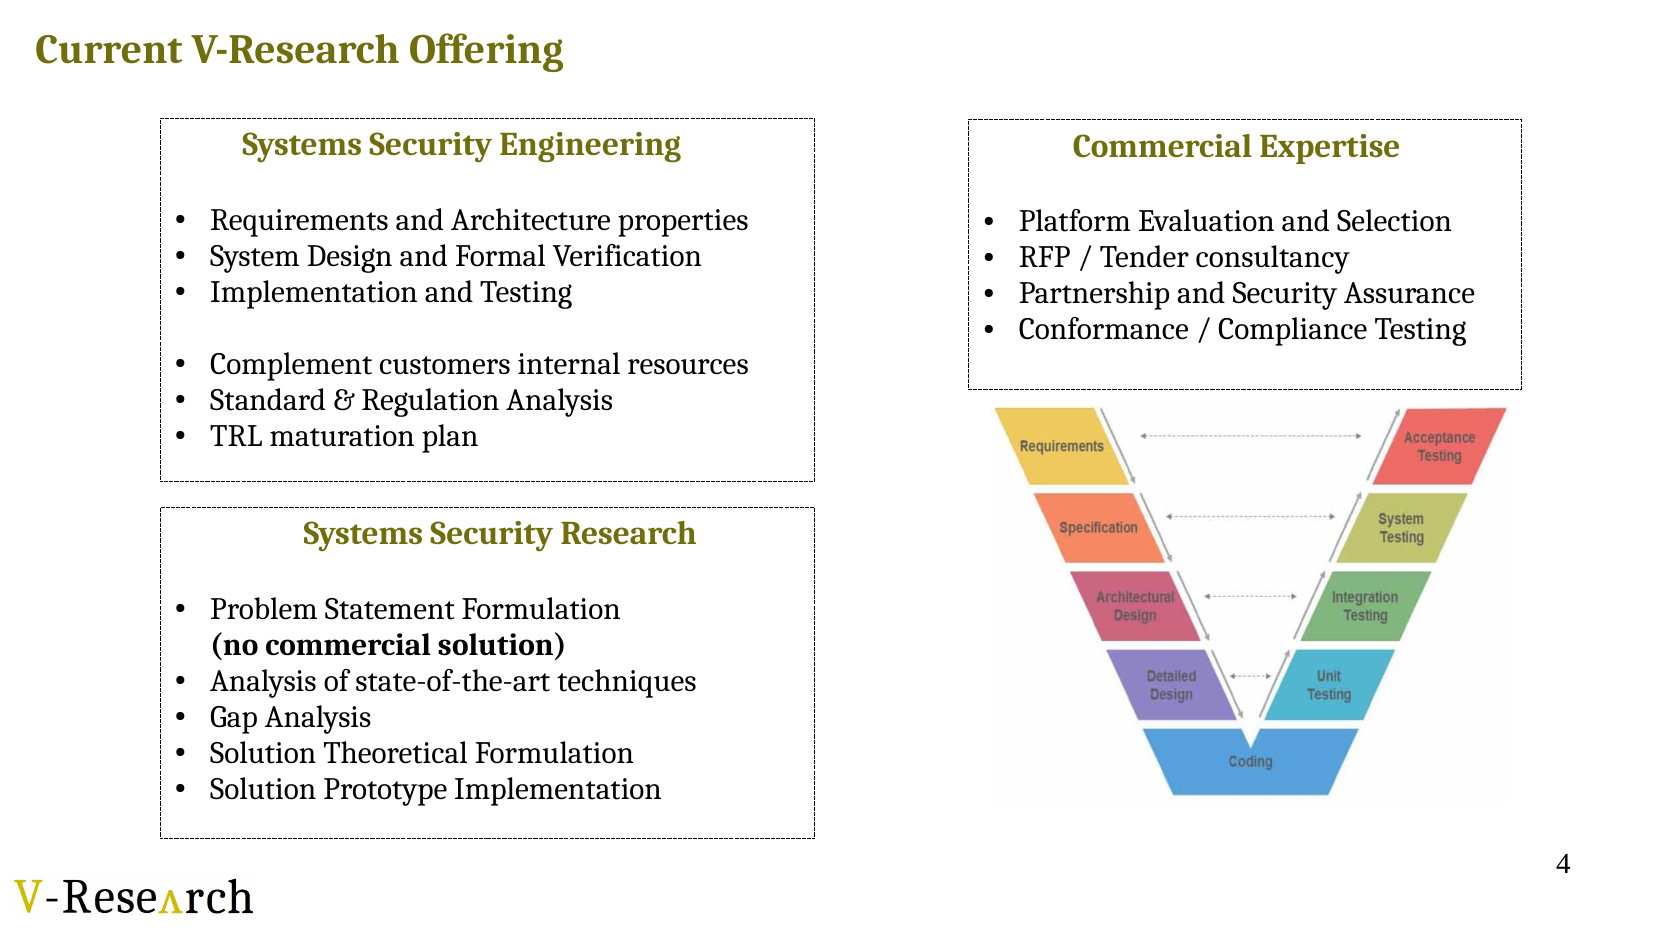

Current V-Research Offering
Systems Security Engineering
Requirements and Architecture properties
System Design and Formal Verification
Implementation and Testing
Complement customers internal resources
Standard & Regulation Analysis
TRL maturation plan
 Commercial Expertise
Platform Evaluation and Selection
RFP / Tender consultancy
Partnership and Security Assurance
Conformance / Compliance Testing
Systems Security Research
Problem Statement Formulation
(no commercial solution)
Analysis of state-of-the-art techniques
Gap Analysis
Solution Theoretical Formulation
Solution Prototype Implementation
4